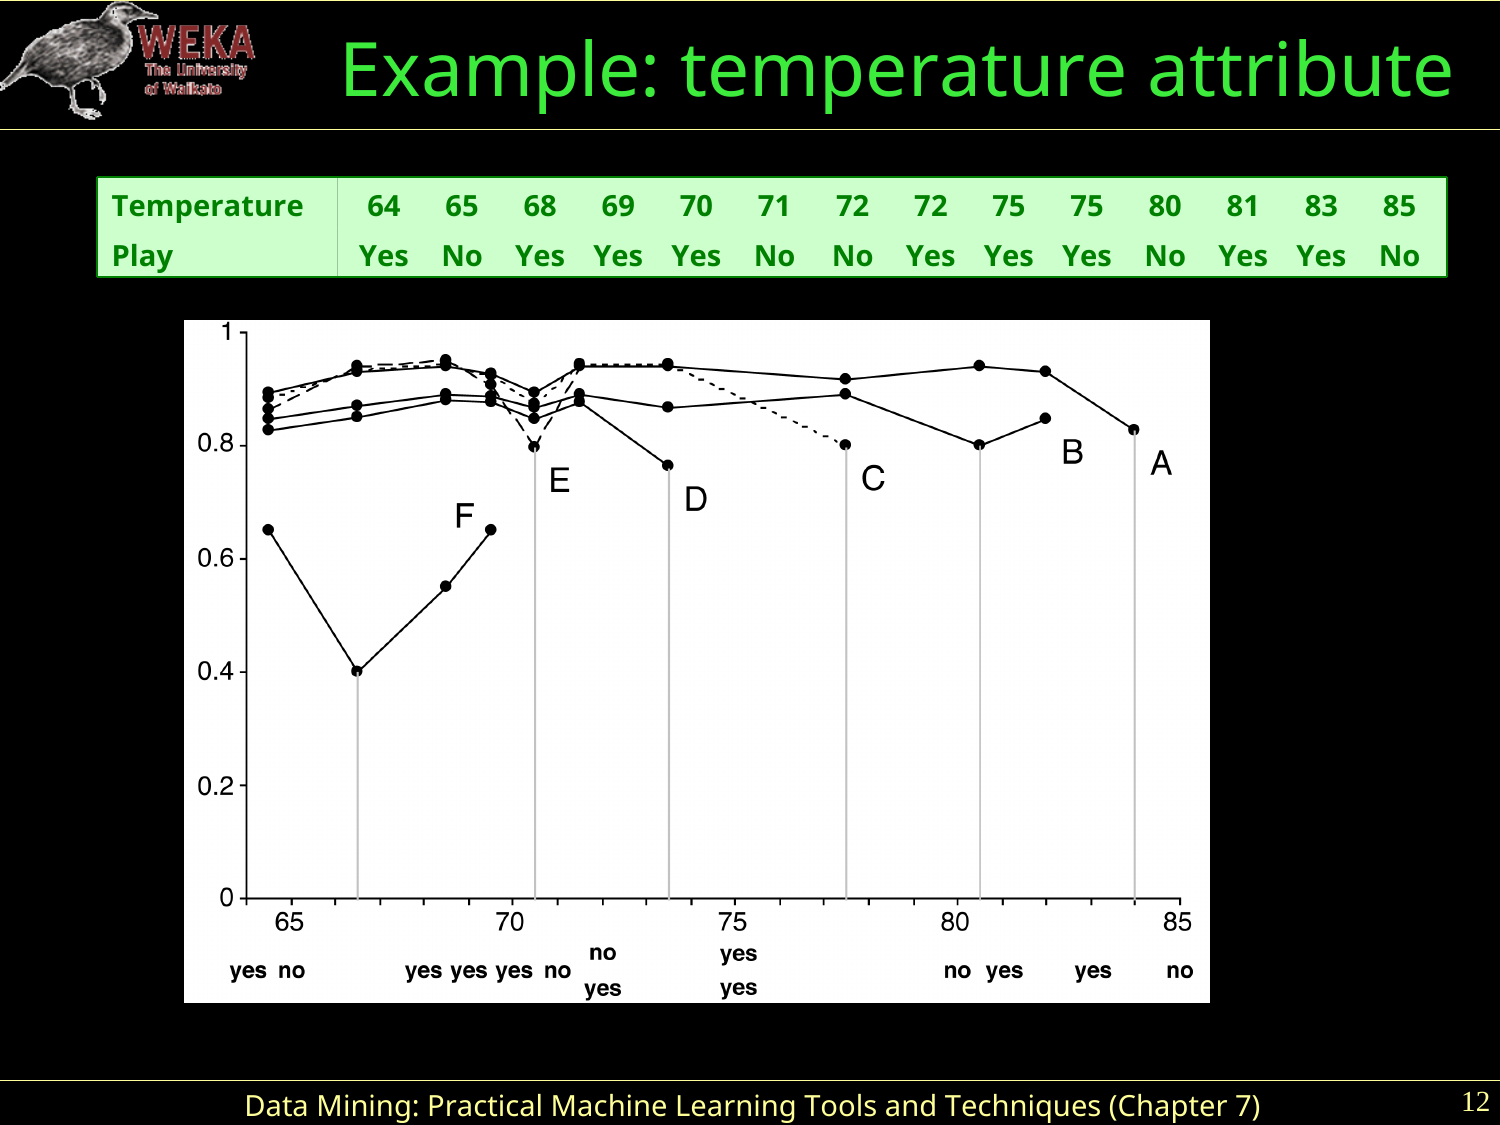

# Example: temperature attribute
Temperature
	64	65	68	69	70	71	72	72	75	75	80	81	83	85
Play
	Yes	No	Yes	Yes	Yes	No	No	Yes	Yes	Yes	No	Yes	Yes	No
Data Mining: Practical Machine Learning Tools and Techniques (Chapter 7)
12